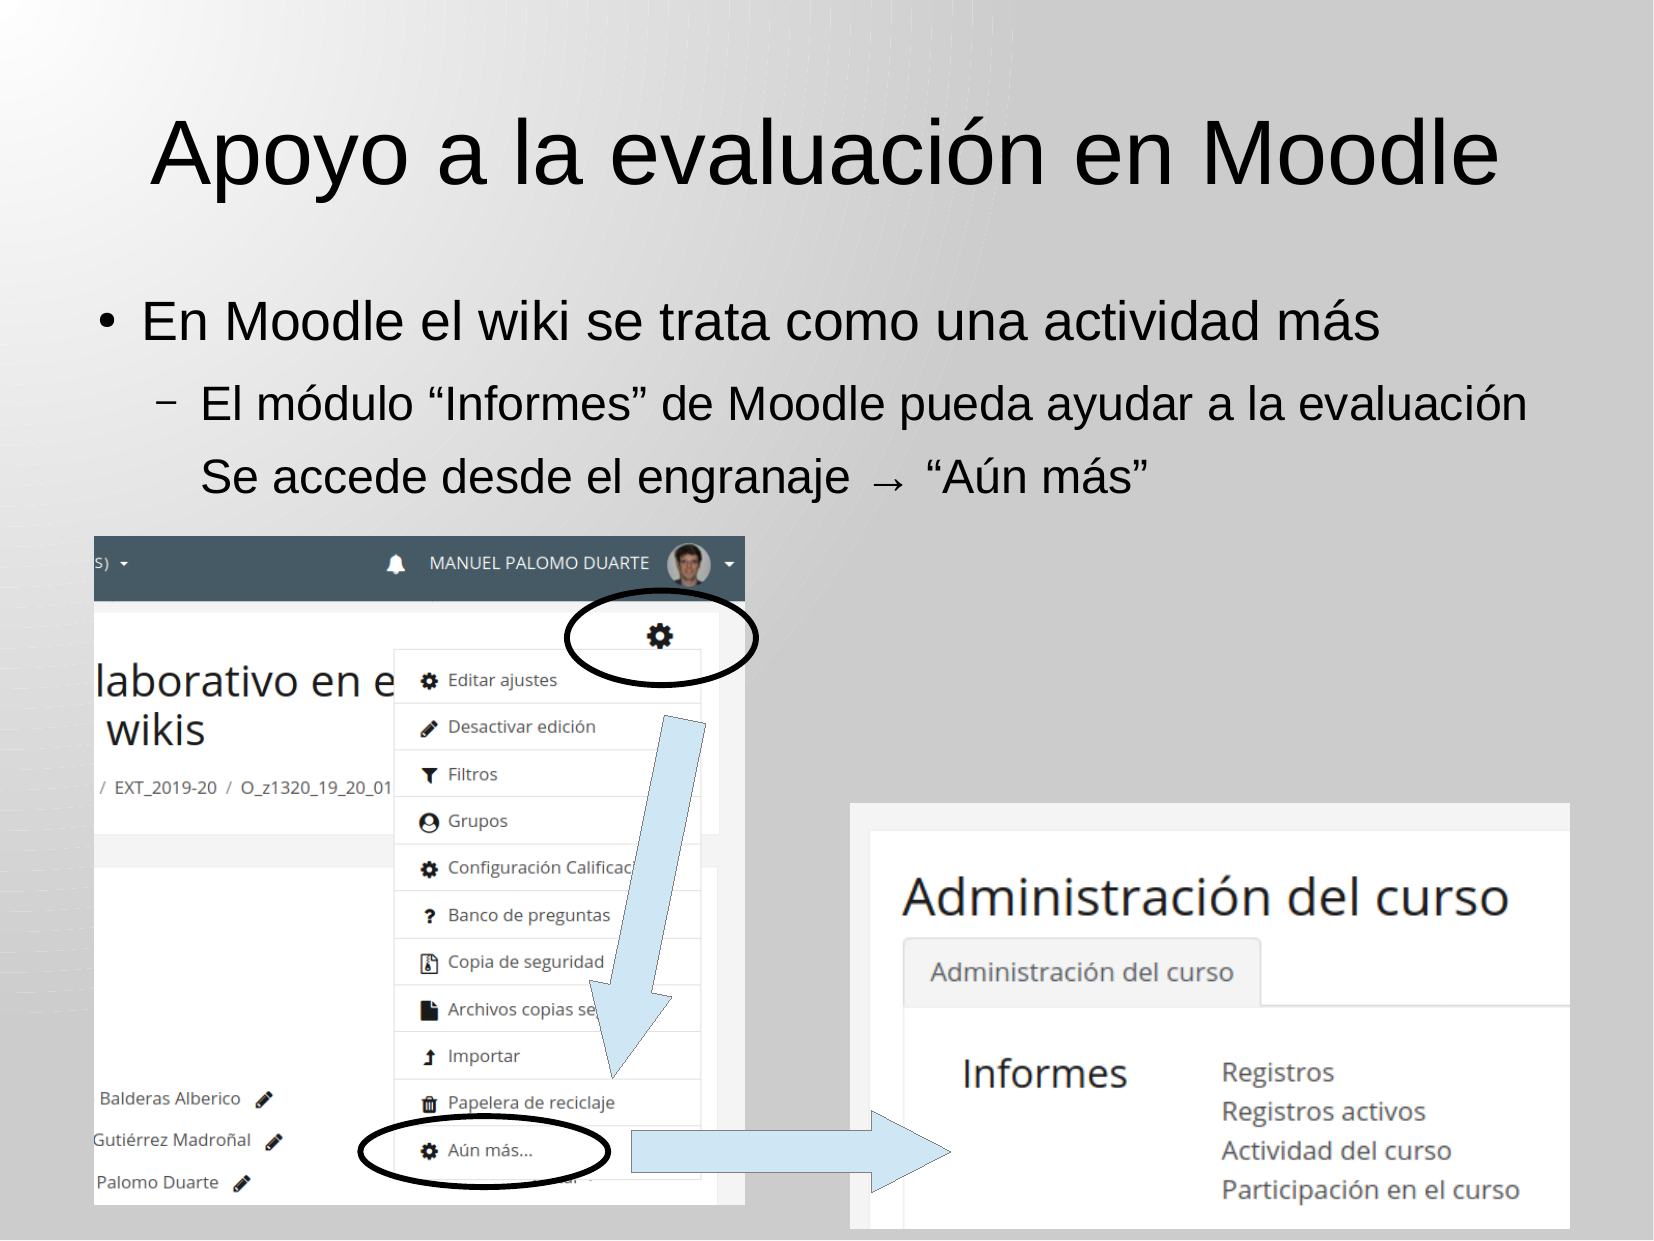

# Apoyo a la evaluación en Moodle
En Moodle el wiki se trata como una actividad más
El módulo “Informes” de Moodle pueda ayudar a la evaluación
Se accede desde el engranaje → “Aún más”